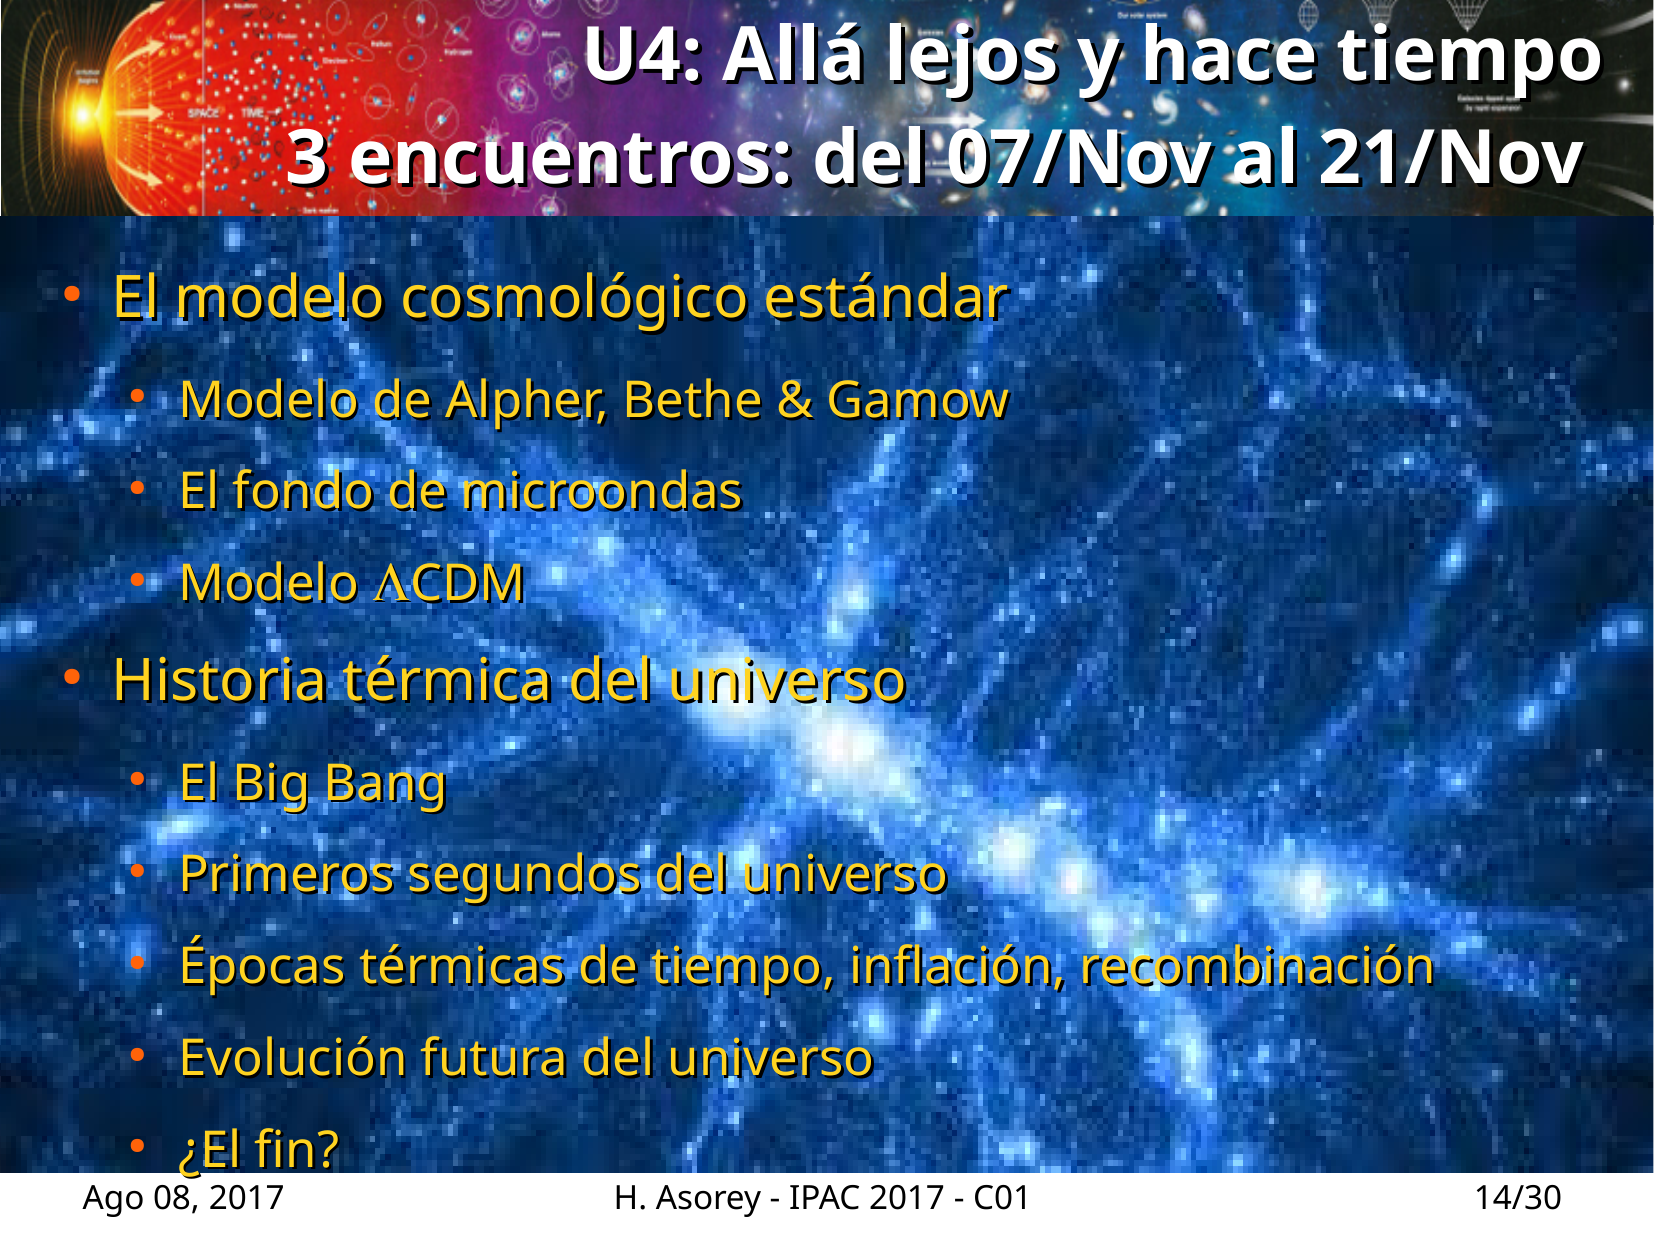

# U4: Allá lejos y hace tiempo 3 encuentros: del 07/Nov al 21/Nov
El modelo cosmológico estándar
Modelo de Alpher, Bethe & Gamow
El fondo de microondas
Modelo LCDM
Historia térmica del universo
El Big Bang
Primeros segundos del universo
Épocas térmicas de tiempo, inflación, recombinación
Evolución futura del universo
¿El fin?
Ago 08, 2017
H. Asorey - IPAC 2017 - C01
14